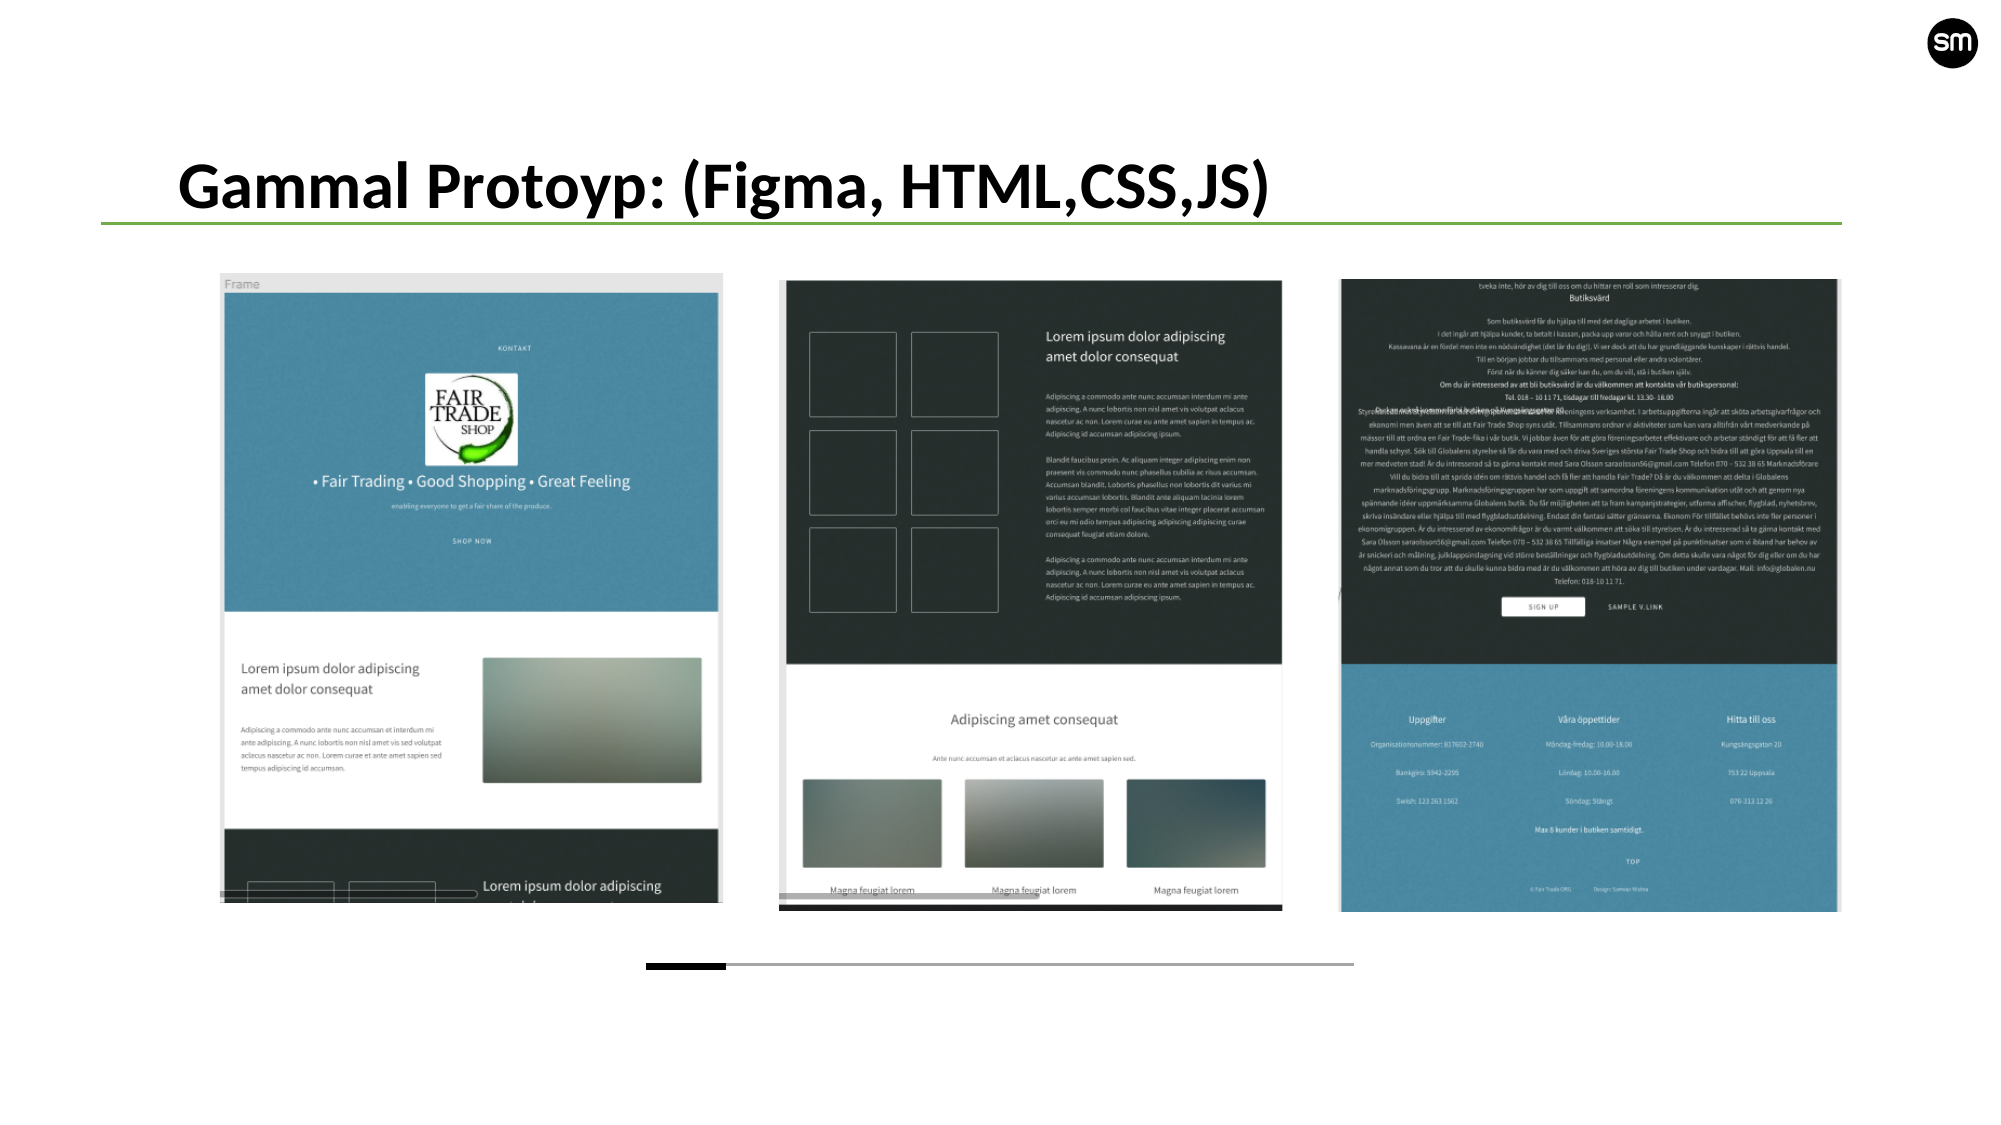

Gammal Protoyp: (Figma, HTML,CSS,JS)
Förgrundsfärg : Bakgrundsfärg
Kontrastförhållande: 7,09 : 1
Textstorlek: stor och normal text
Websidan
AA: Godkänd
AAA: Godkänd
37 Funktioner √
28 Strukturella element	√
29 ARIA godkänd		√
<WCAG 2.2>
Passed